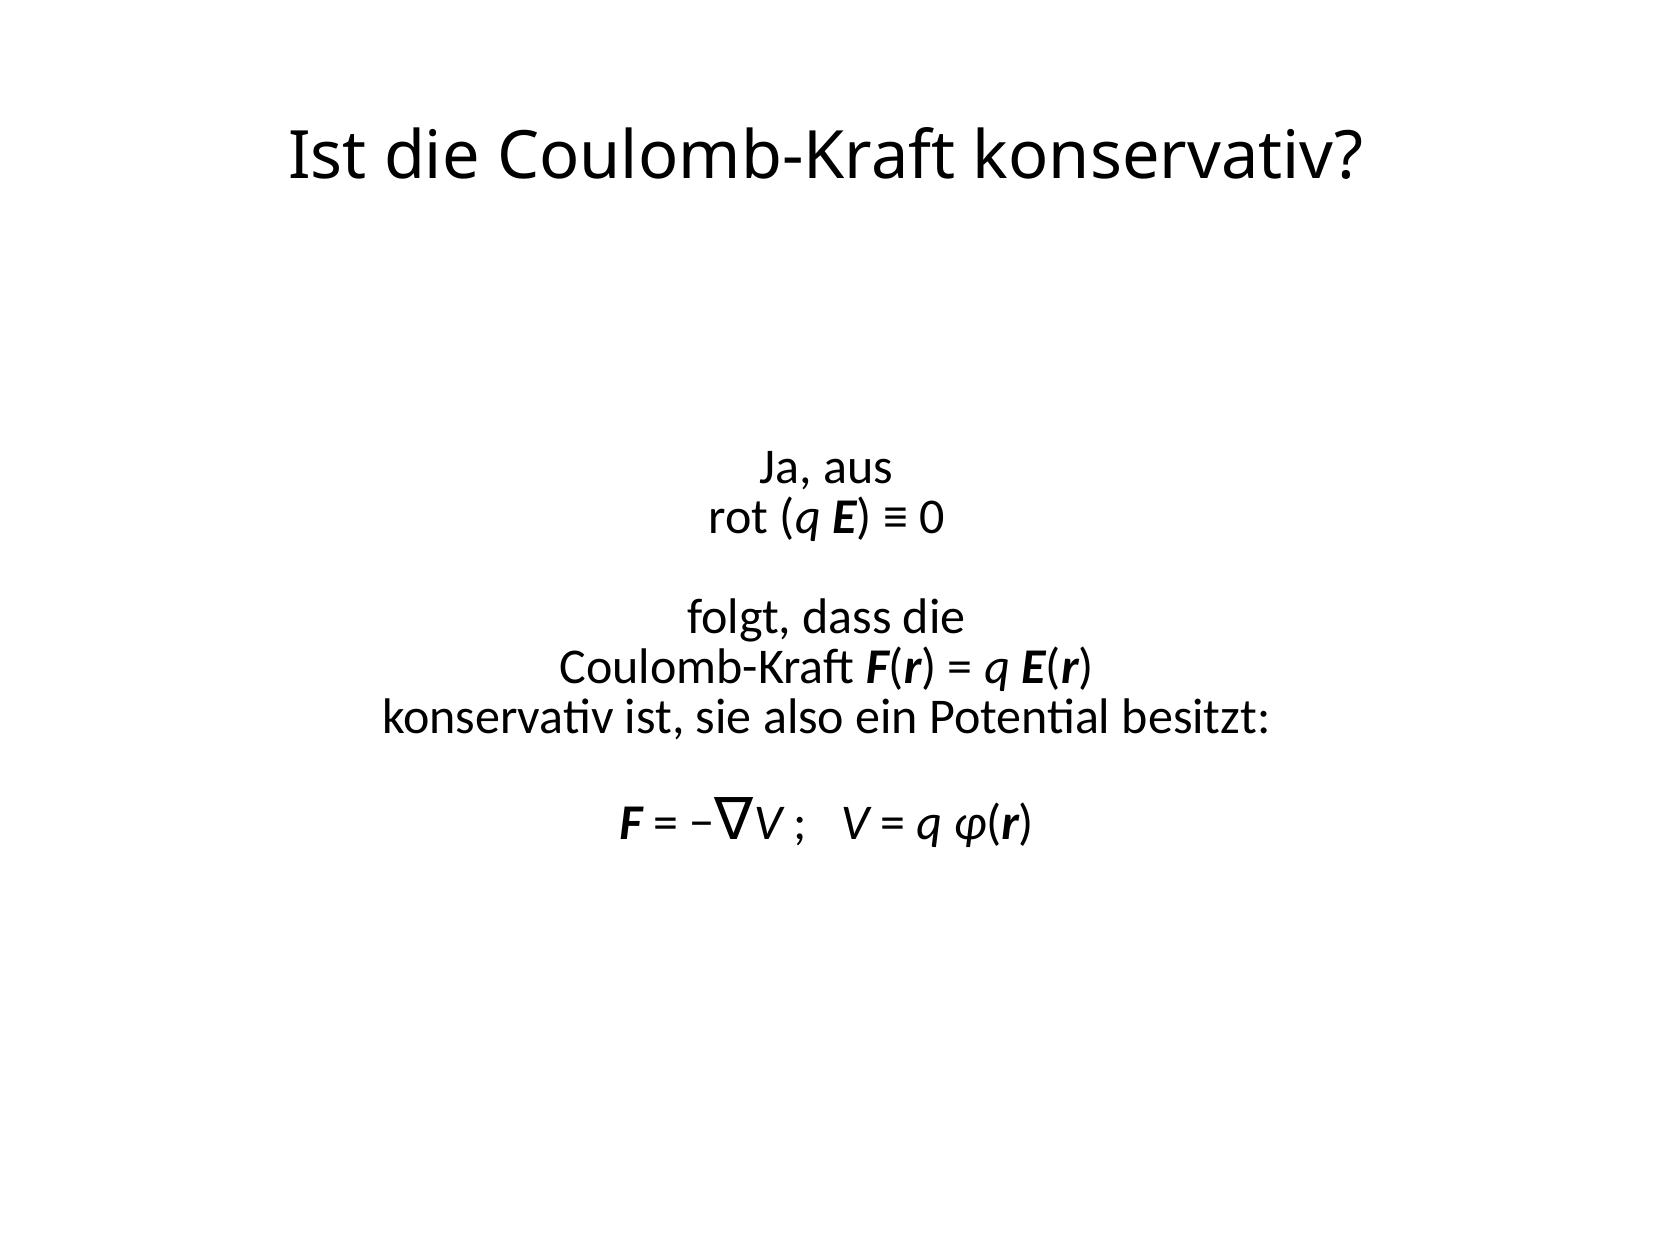

# Ist die Coulomb-Kraft konservativ?
Ja, aus
rot (q E) ≡ 0
folgt, dass die
Coulomb-Kraft F(r) = q E(r)
konservativ ist, sie also ein Potential besitzt:
F = −∇V ;	V = q φ(r)